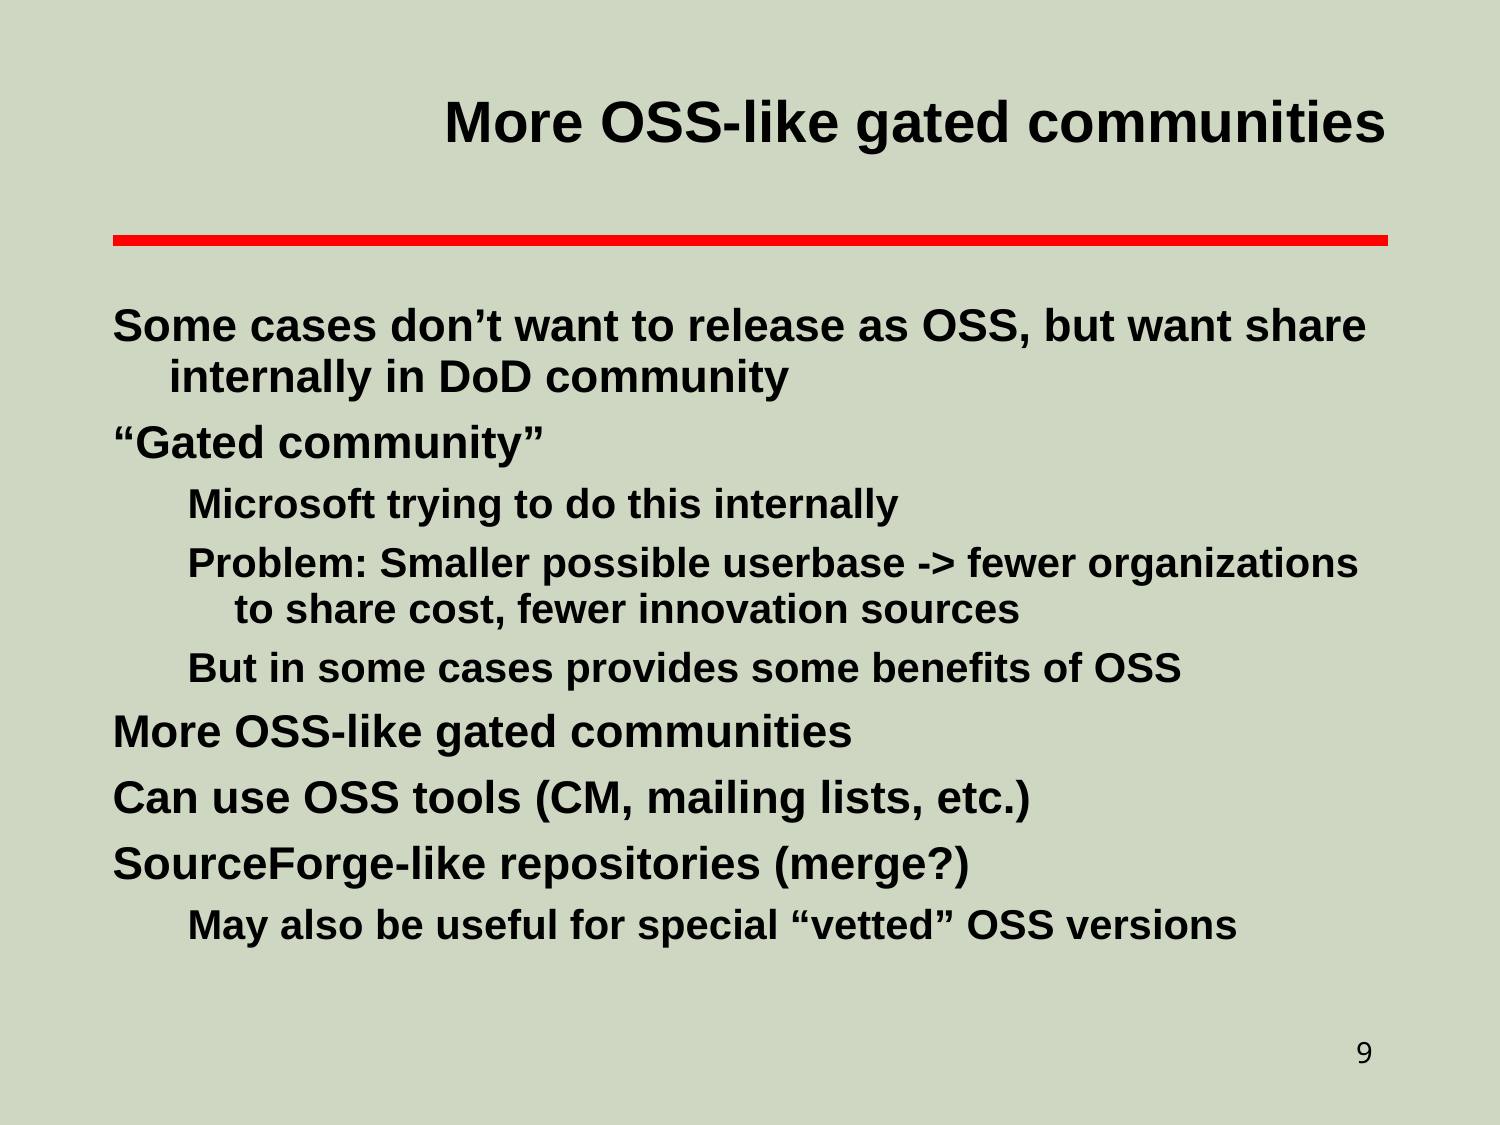

# More OSS-like gated communities
Some cases don’t want to release as OSS, but want share internally in DoD community
“Gated community”
Microsoft trying to do this internally
Problem: Smaller possible userbase -> fewer organizations to share cost, fewer innovation sources
But in some cases provides some benefits of OSS
More OSS-like gated communities
Can use OSS tools (CM, mailing lists, etc.)
SourceForge-like repositories (merge?)
May also be useful for special “vetted” OSS versions